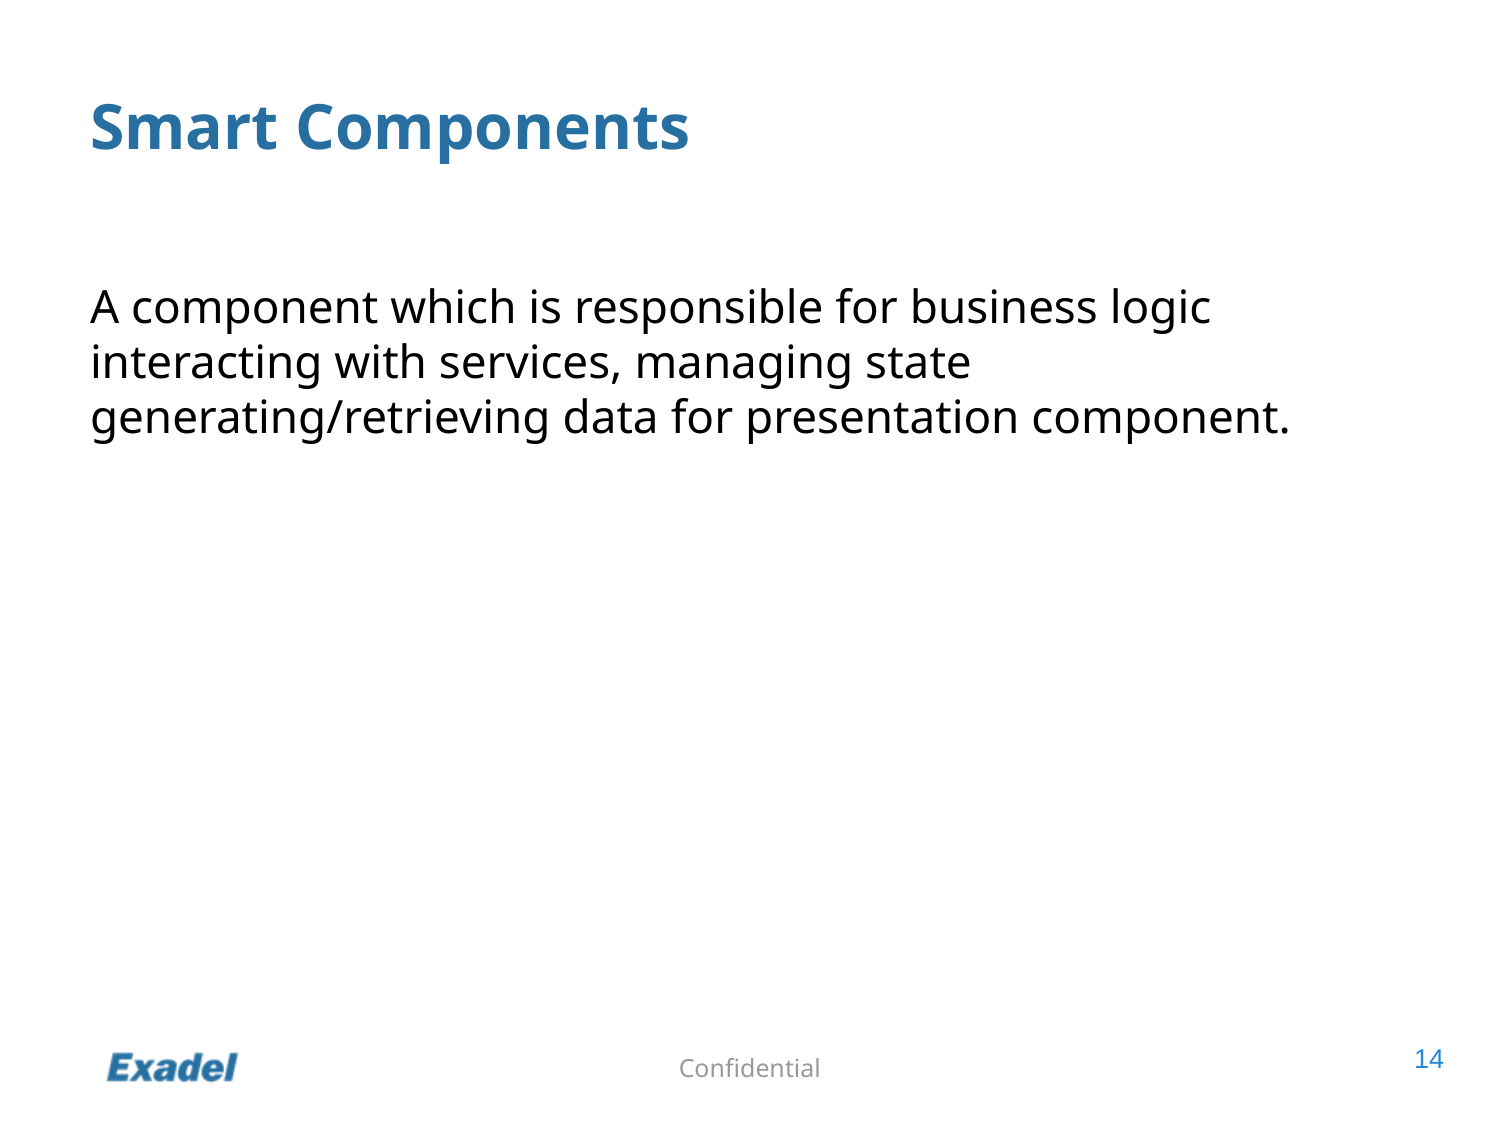

# Smart Components
A component which is responsible for business logic interacting with services, managing state generating/retrieving data for presentation component.